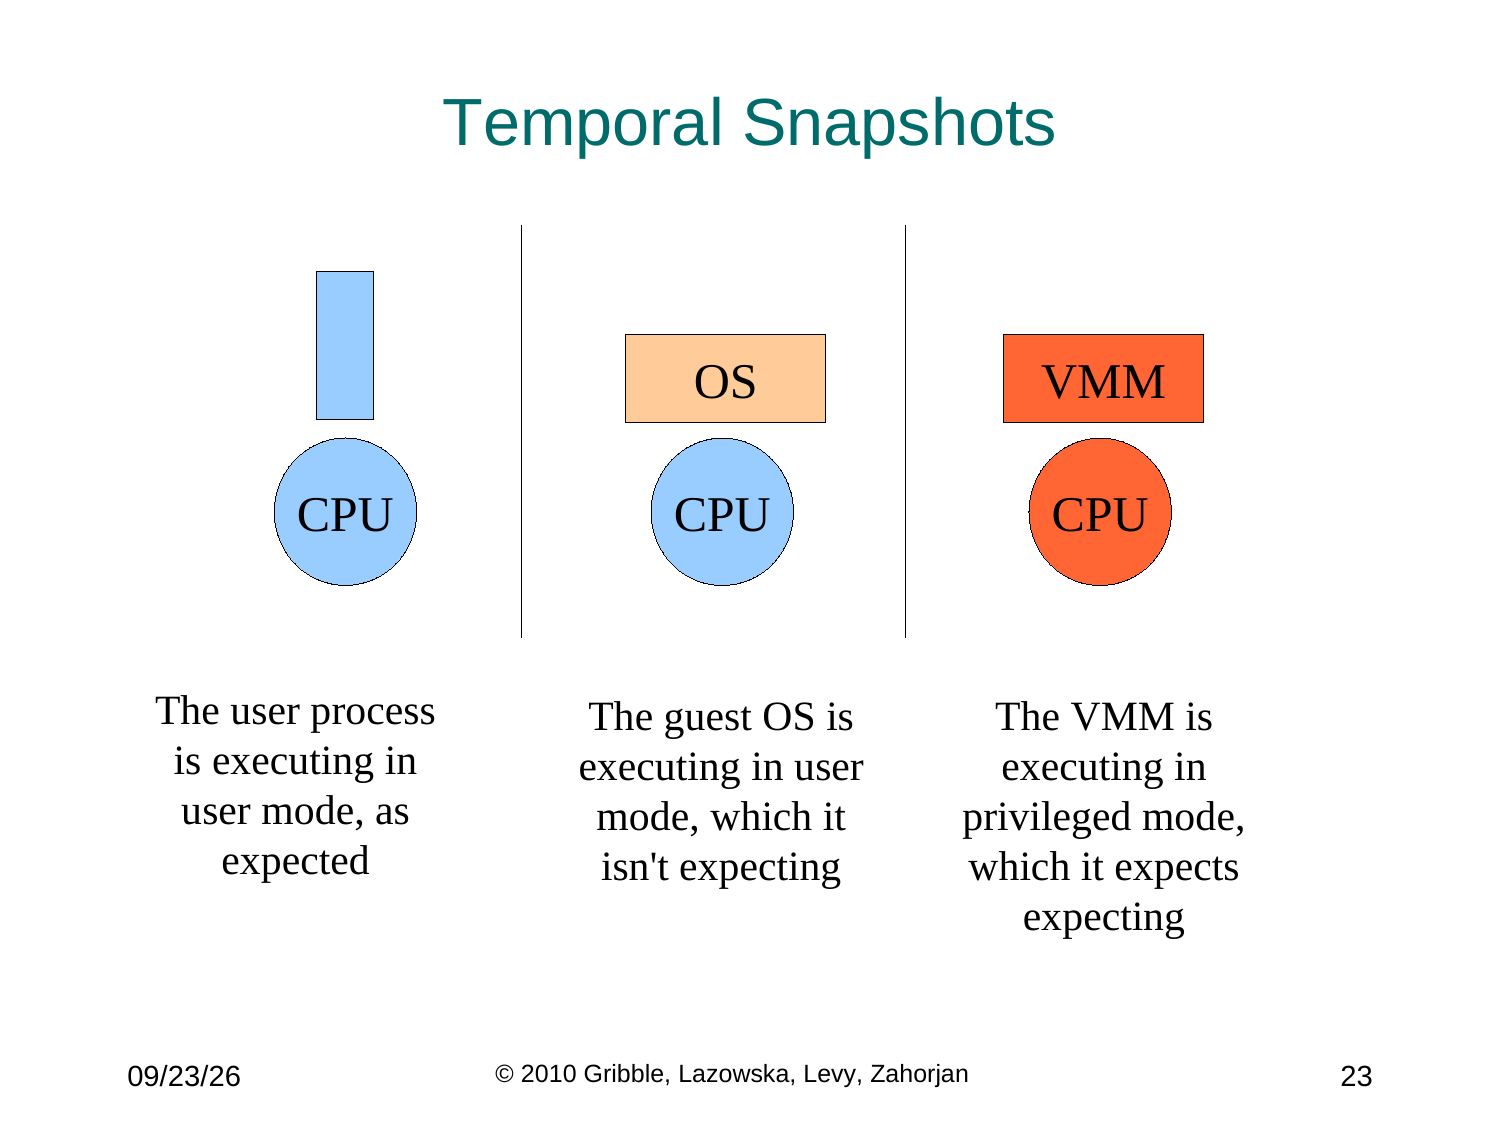

# Temporal Snapshots
OS
OS
VMM
CPU
CPU
CPU
CPU
The user process is executing in user mode, as expected
The guest OS is executing in user mode, which it isn't expecting
The VMM is executing in privileged mode, which it expects expecting
23